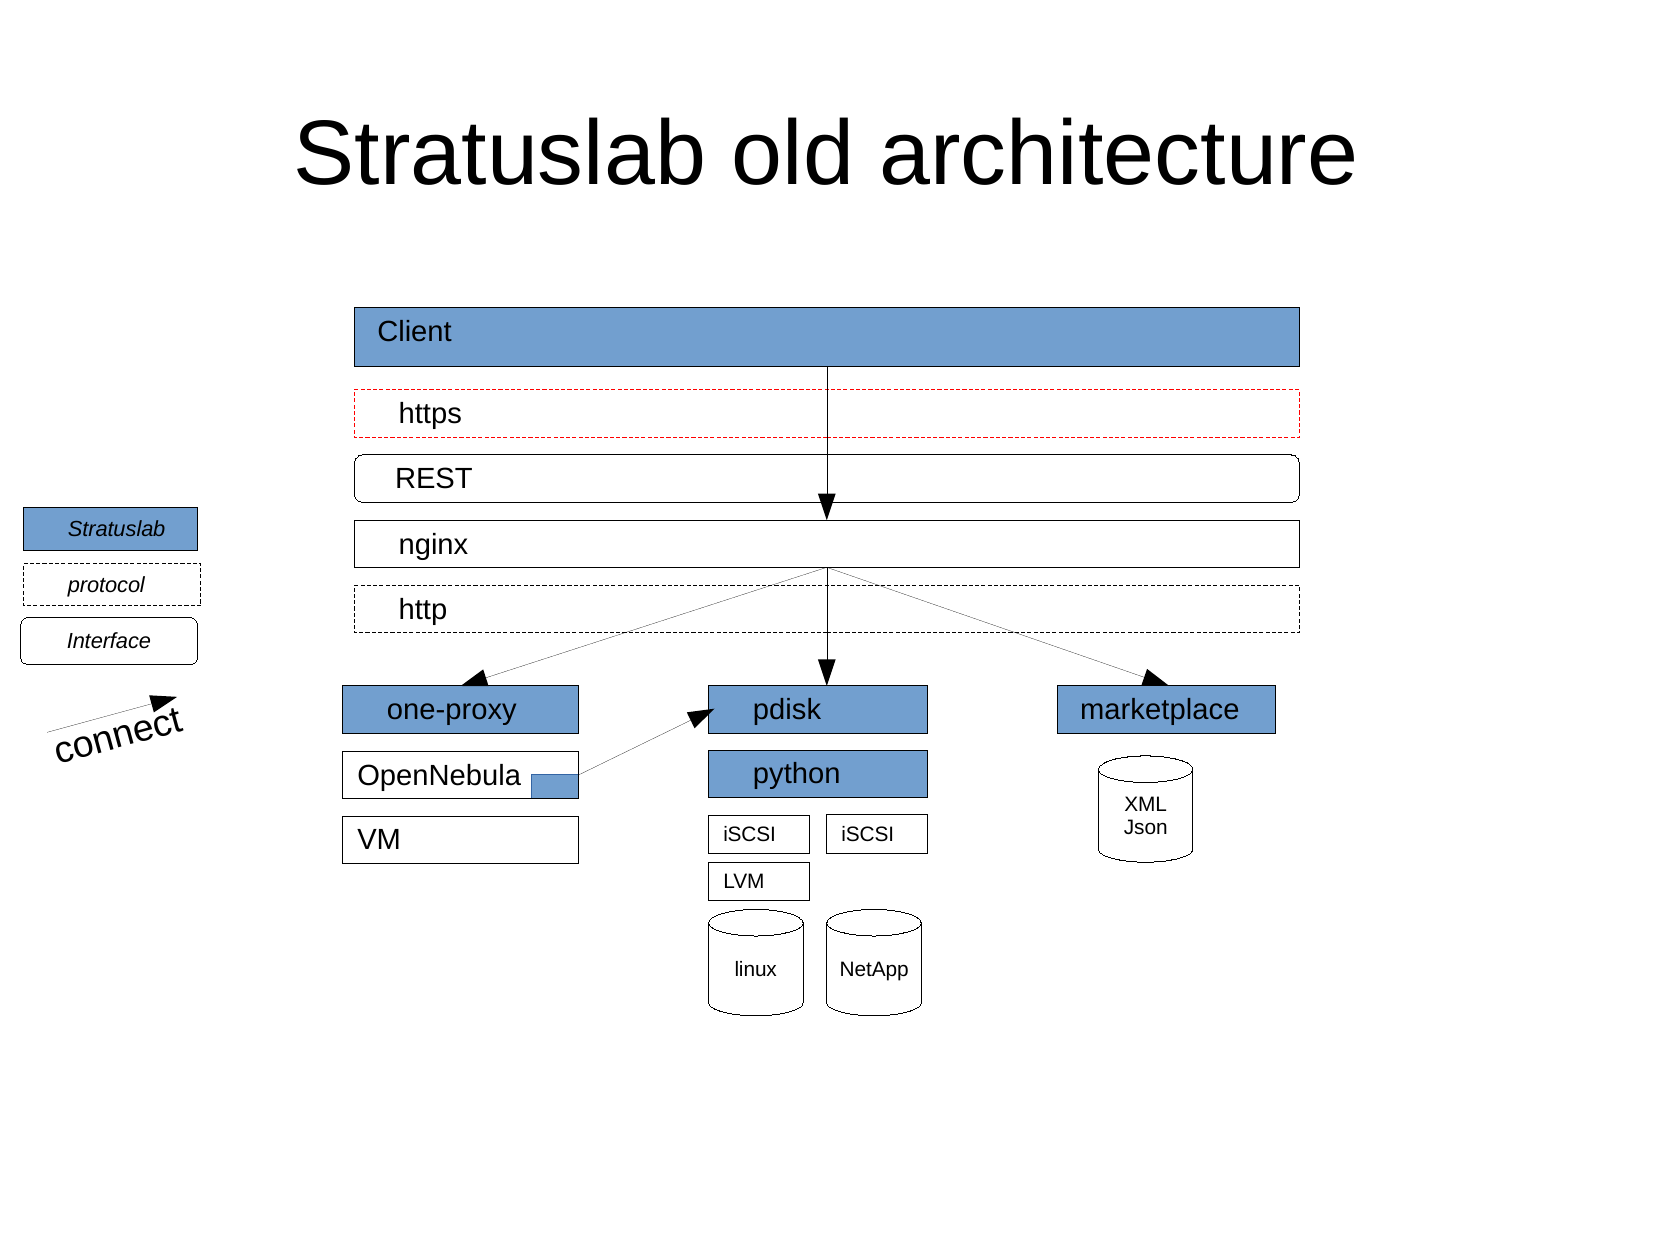

# Stratuslab old architecture
Client
https
REST
Stratuslab
nginx
protocol
http
Interface
one-proxy
pdisk
marketplace
connect
python
OpenNebula
XML
Json
iSCSI
iSCSI
VM
LVM
linux
NetApp